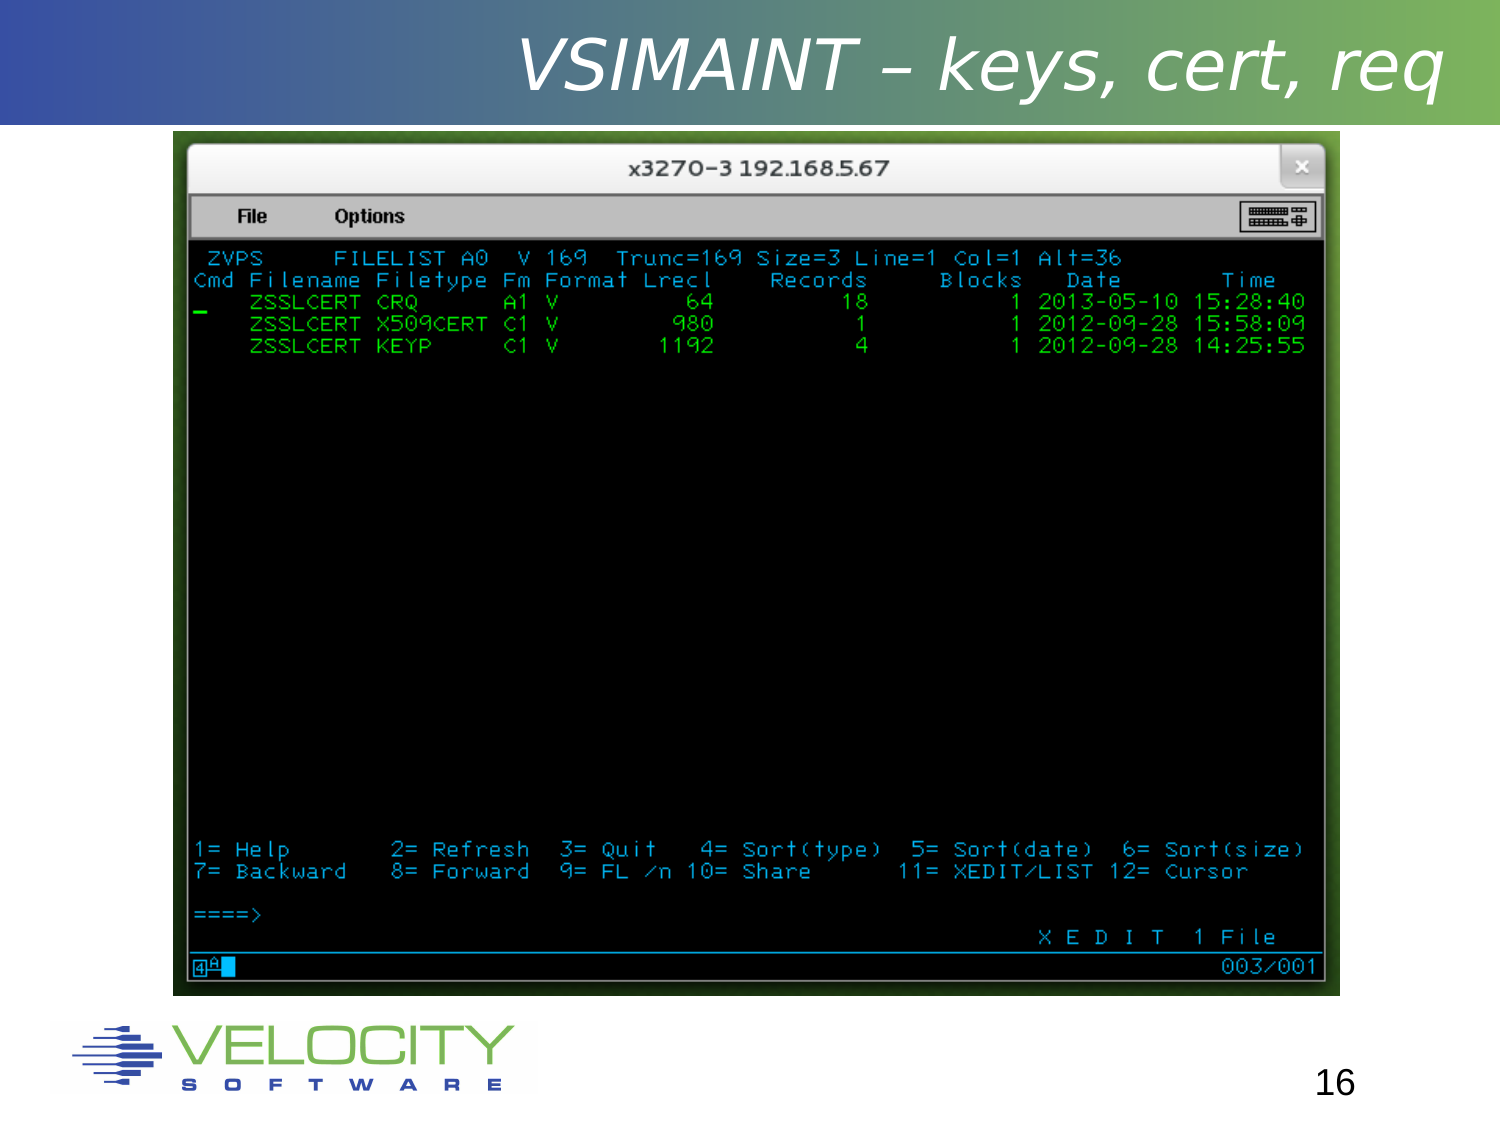

# VSIMAINT – keys, cert, req
16